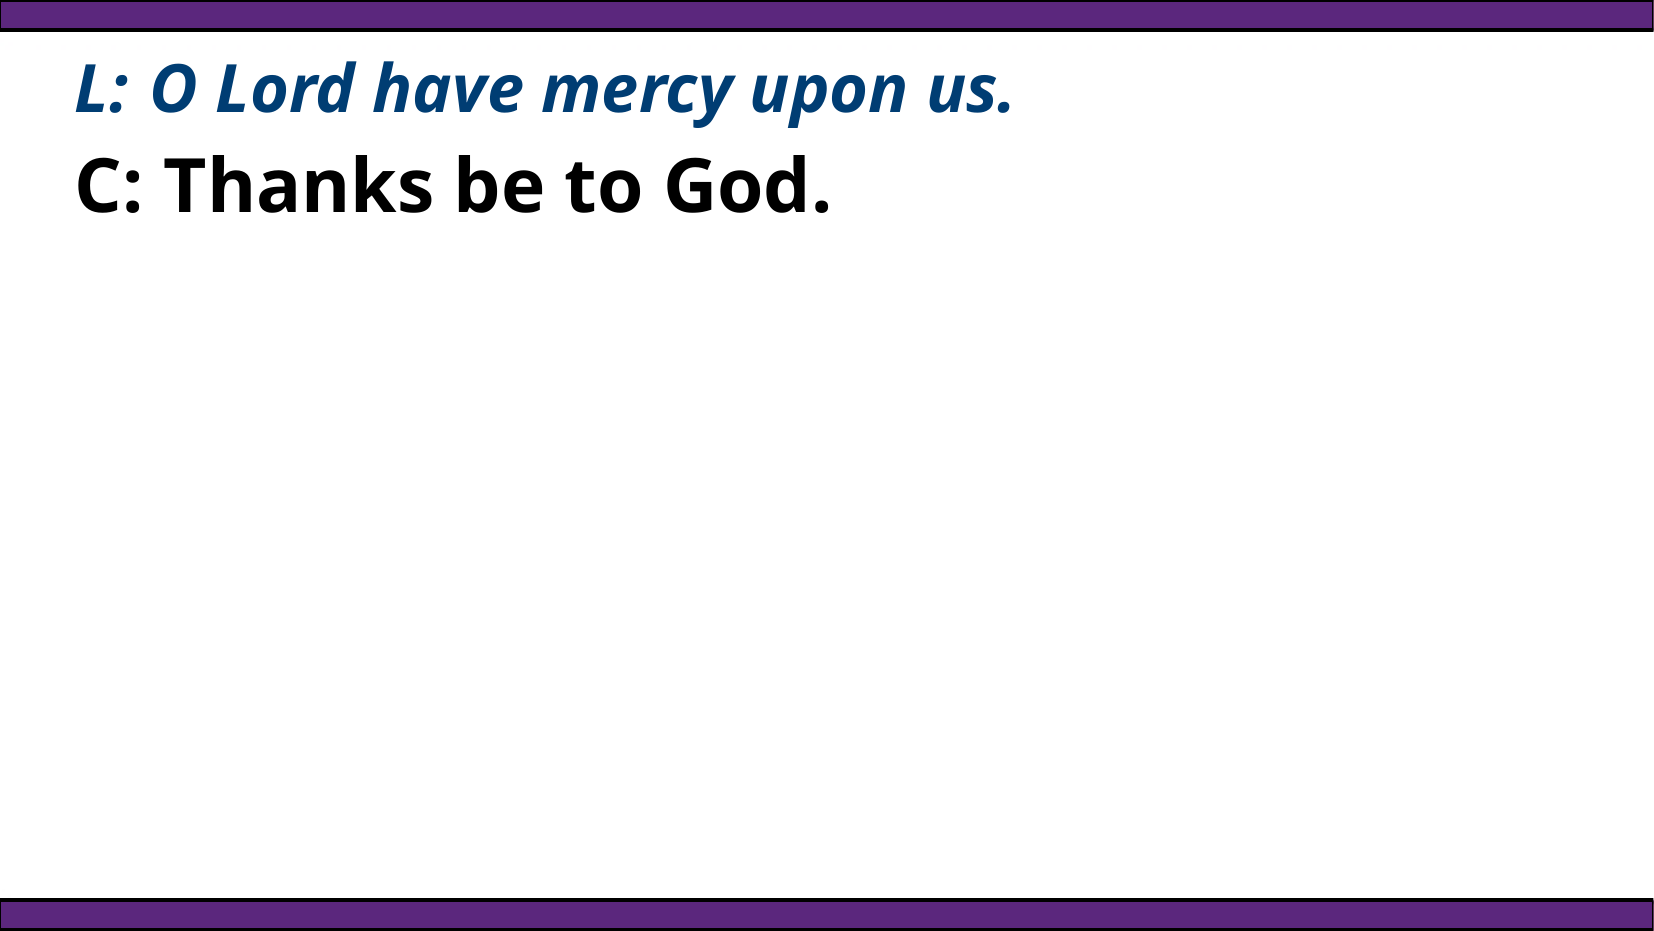

L:	O Lord have mercy upon us.
C: Thanks be to God.